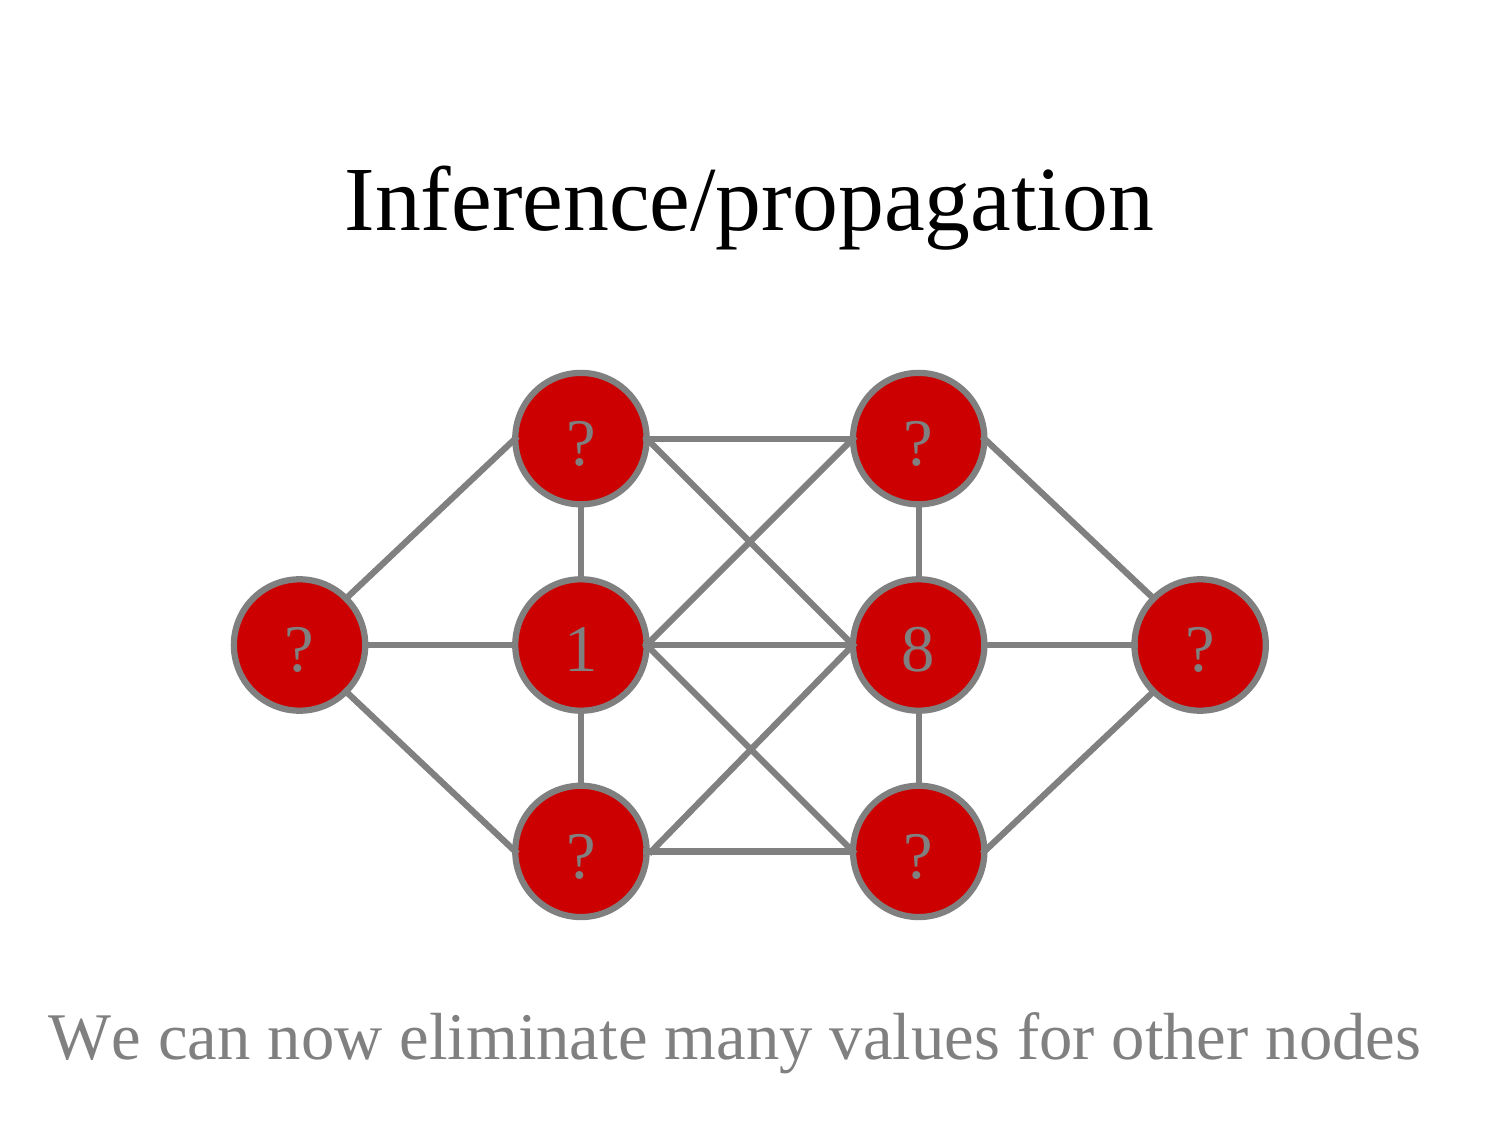

# Inference/propagation
?
?
?
1
8
?
?
?
We can now eliminate many values for other nodes